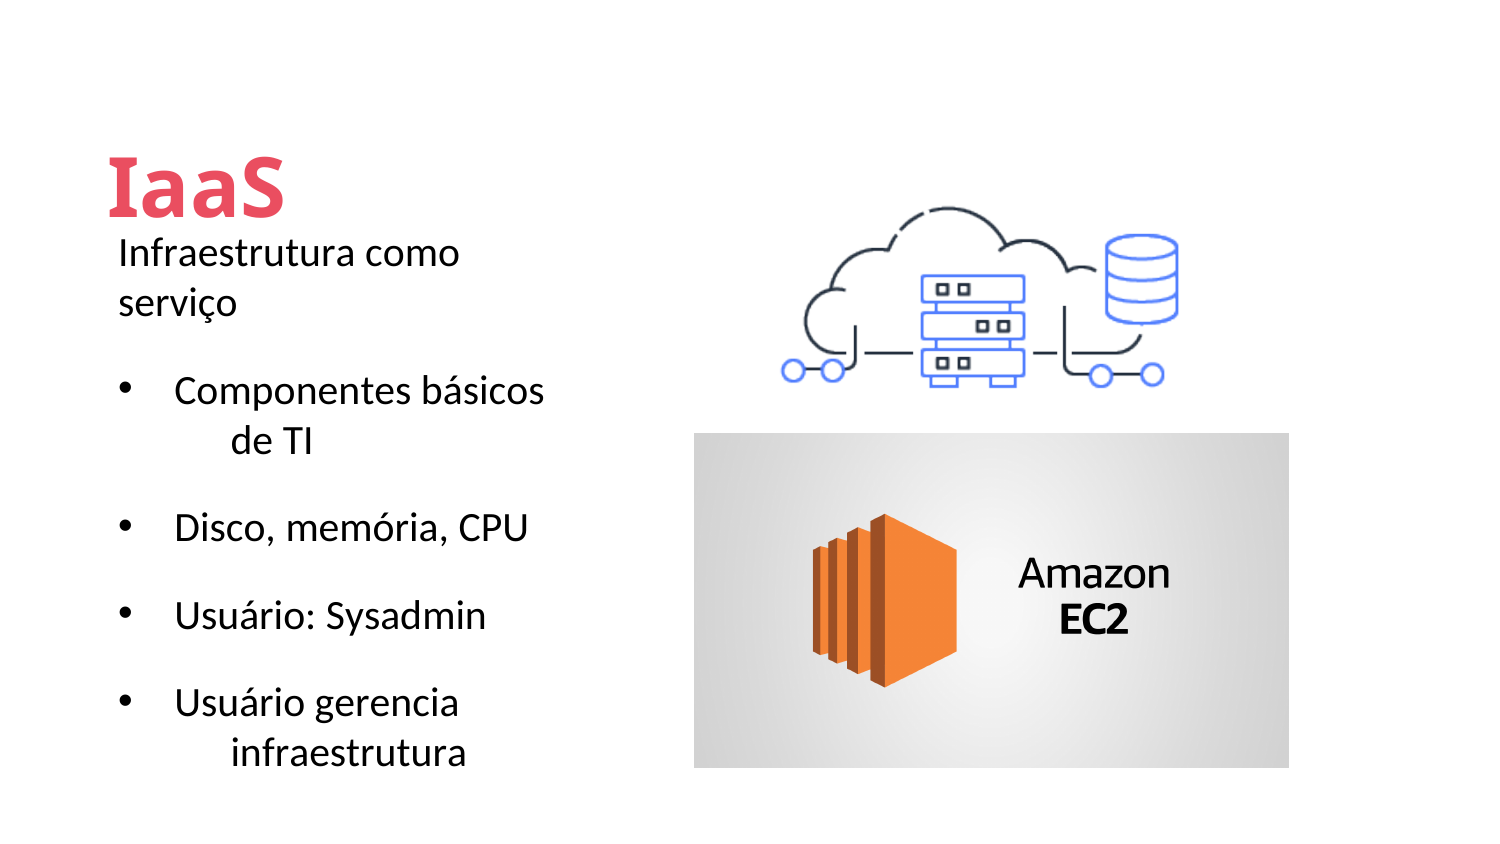

IaaS
Infraestrutura como serviço
Componentes básicos de TI
Disco, memória, CPU
Usuário: Sysadmin
Usuário gerencia infraestrutura